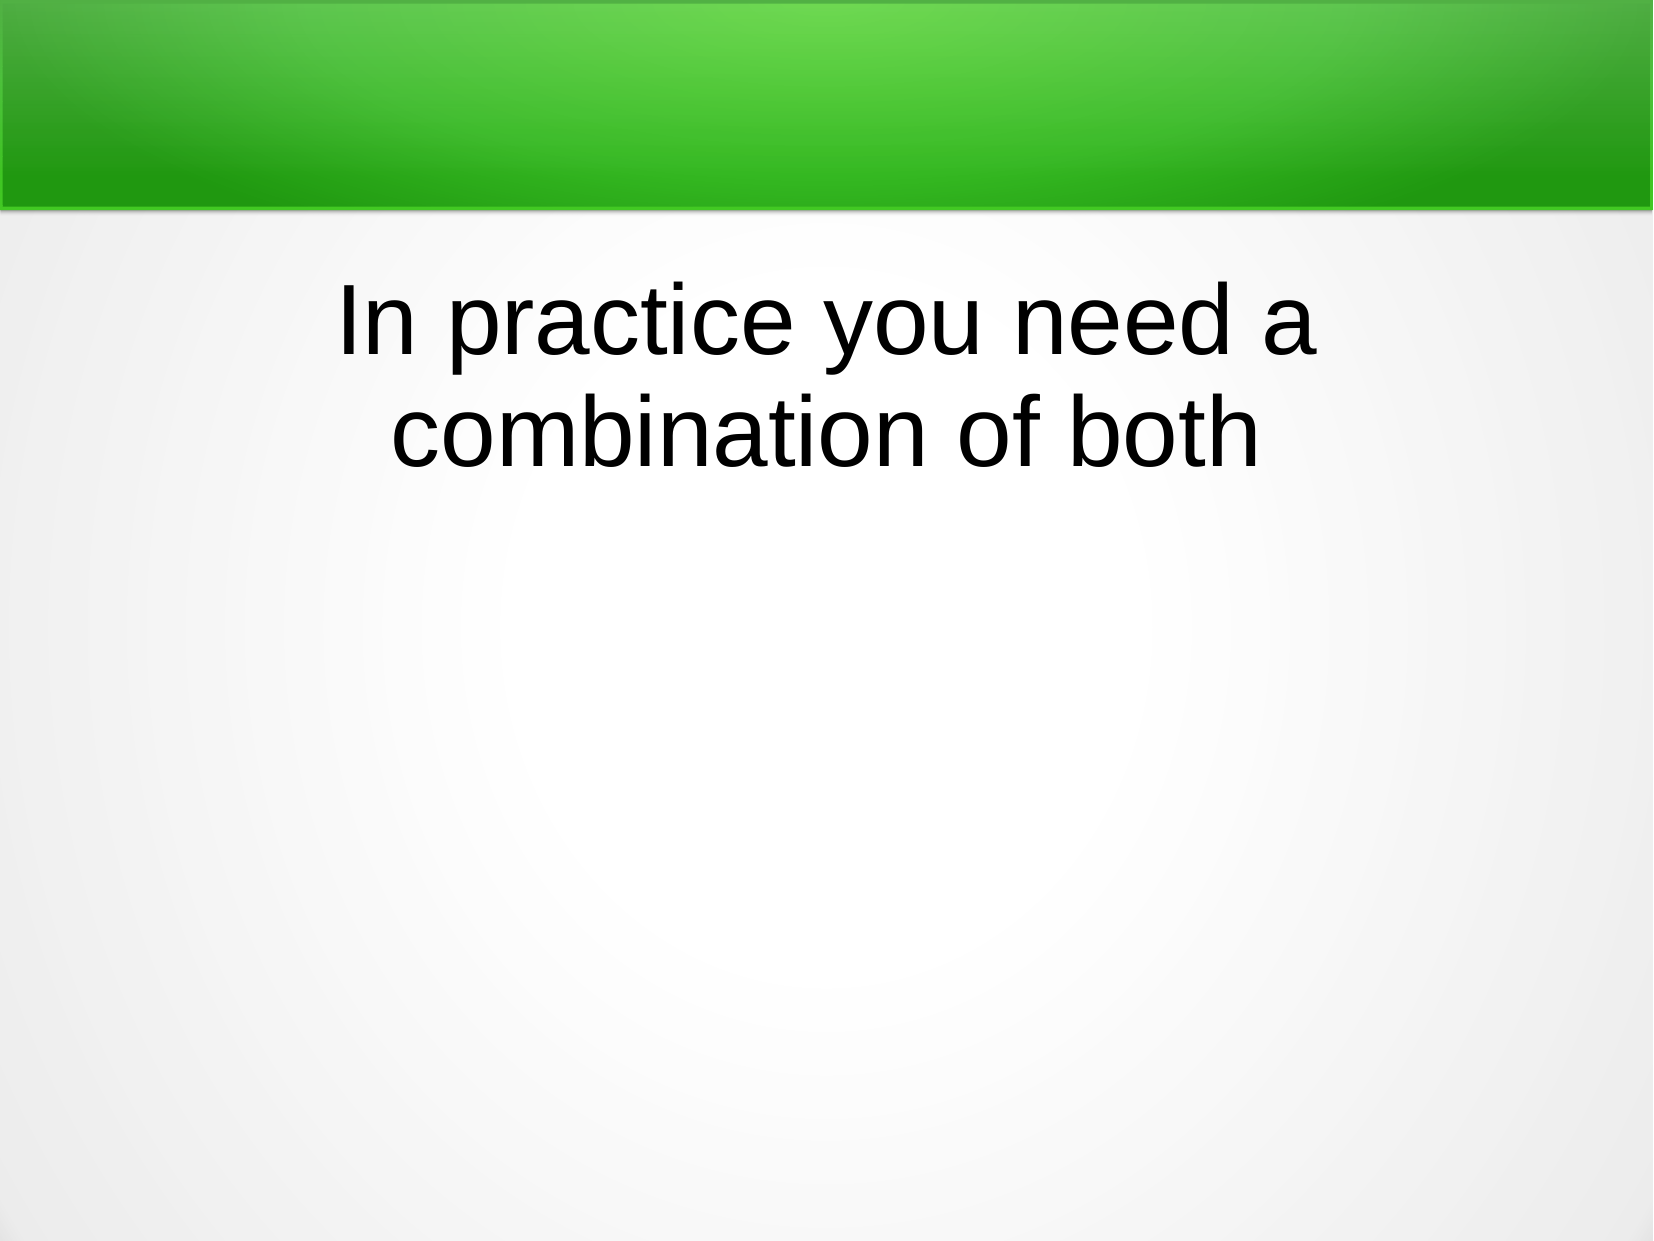

# In practice you need a combination of both